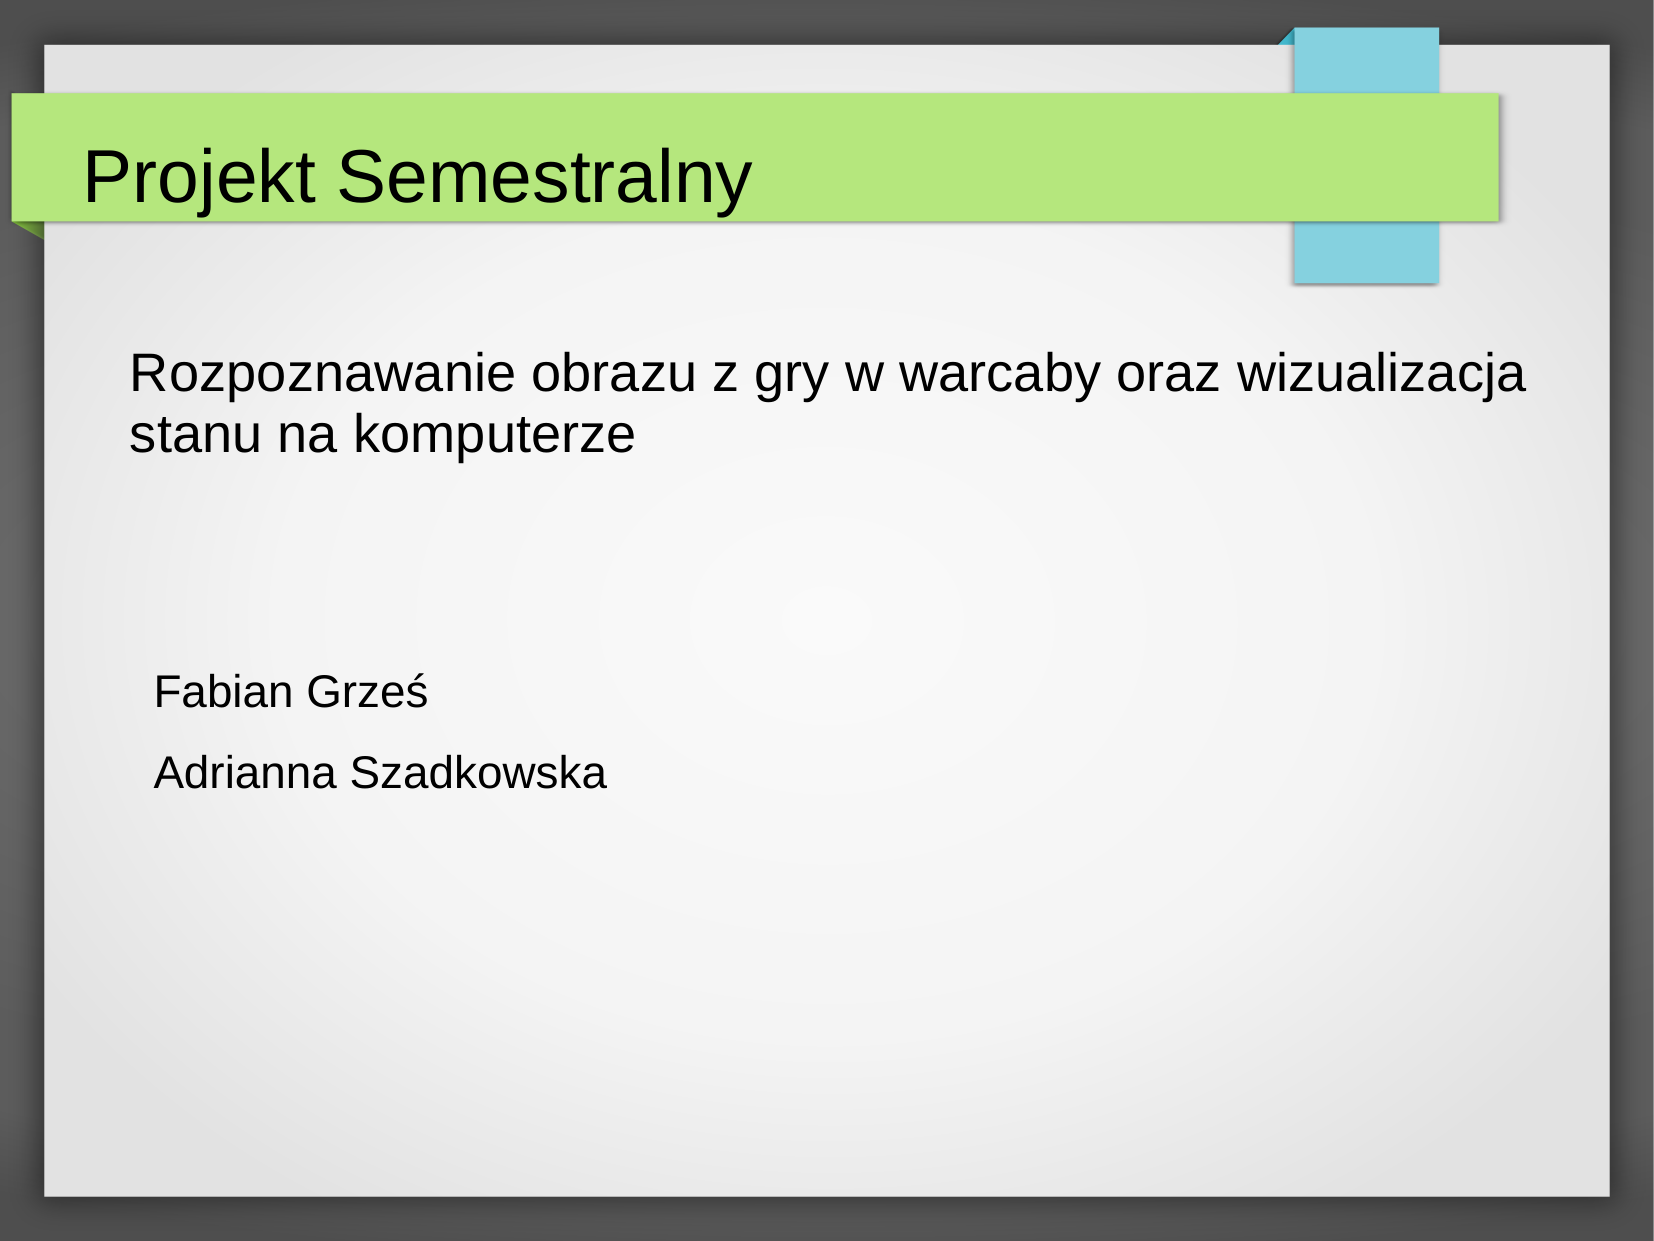

# Projekt Semestralny
Rozpoznawanie obrazu z gry w warcaby oraz wizualizacja stanu na komputerze
Fabian Grześ
Adrianna Szadkowska